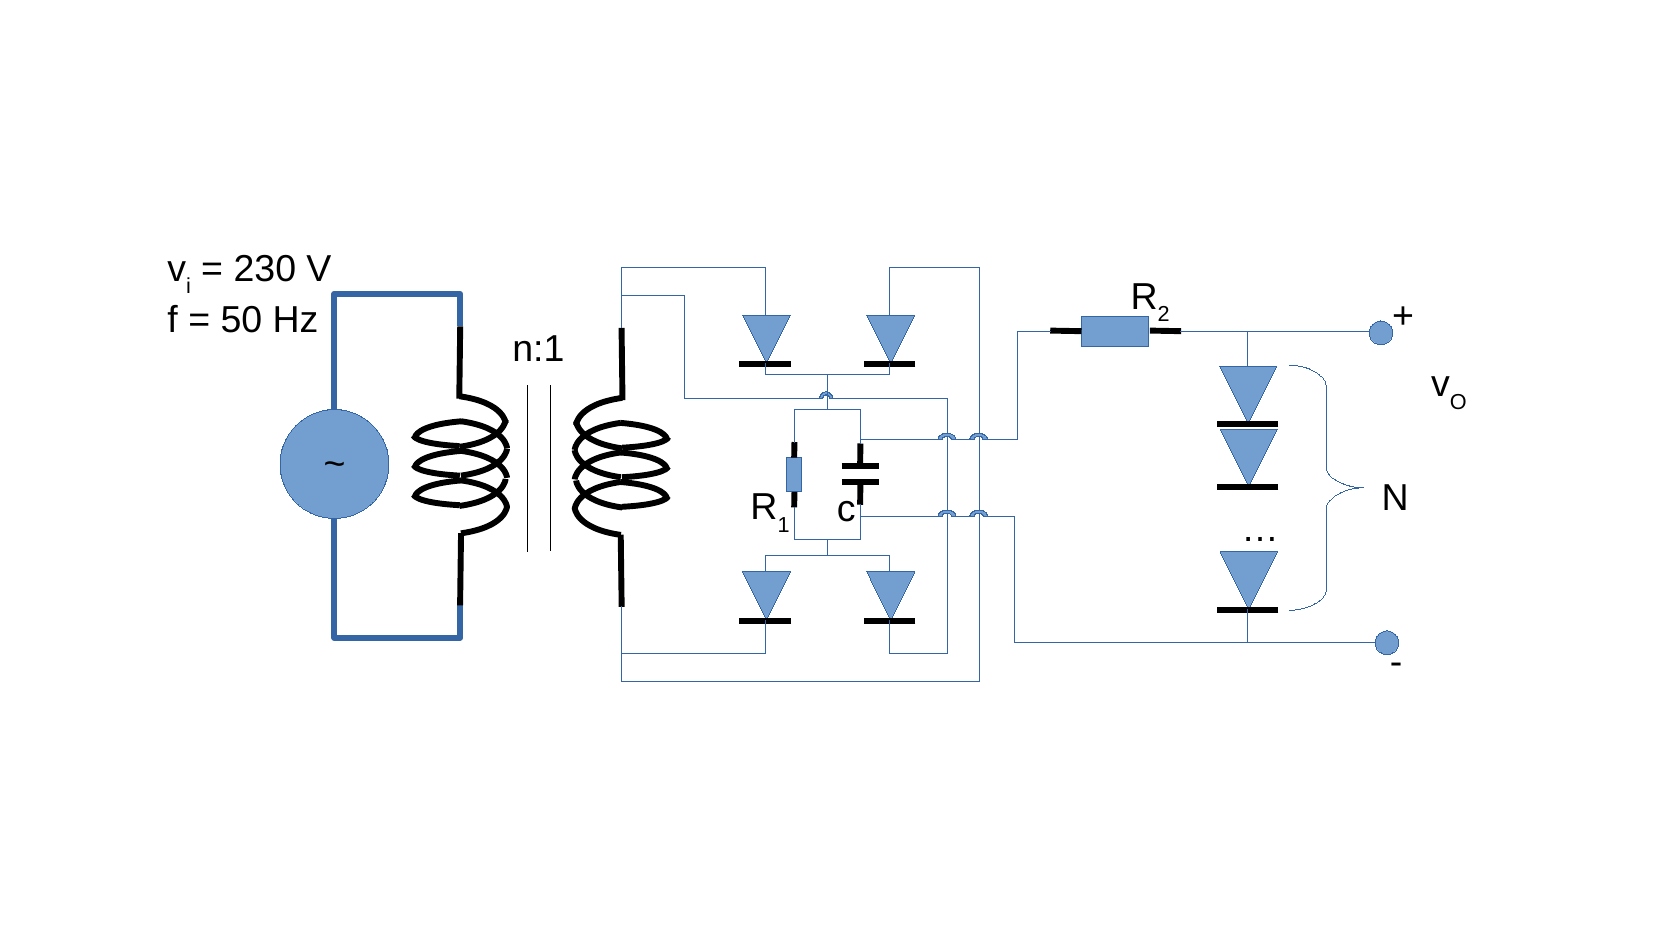

vi = 230 V
f = 50 Hz
R2
+
n:1
vO
~
N
R1
c
…
-